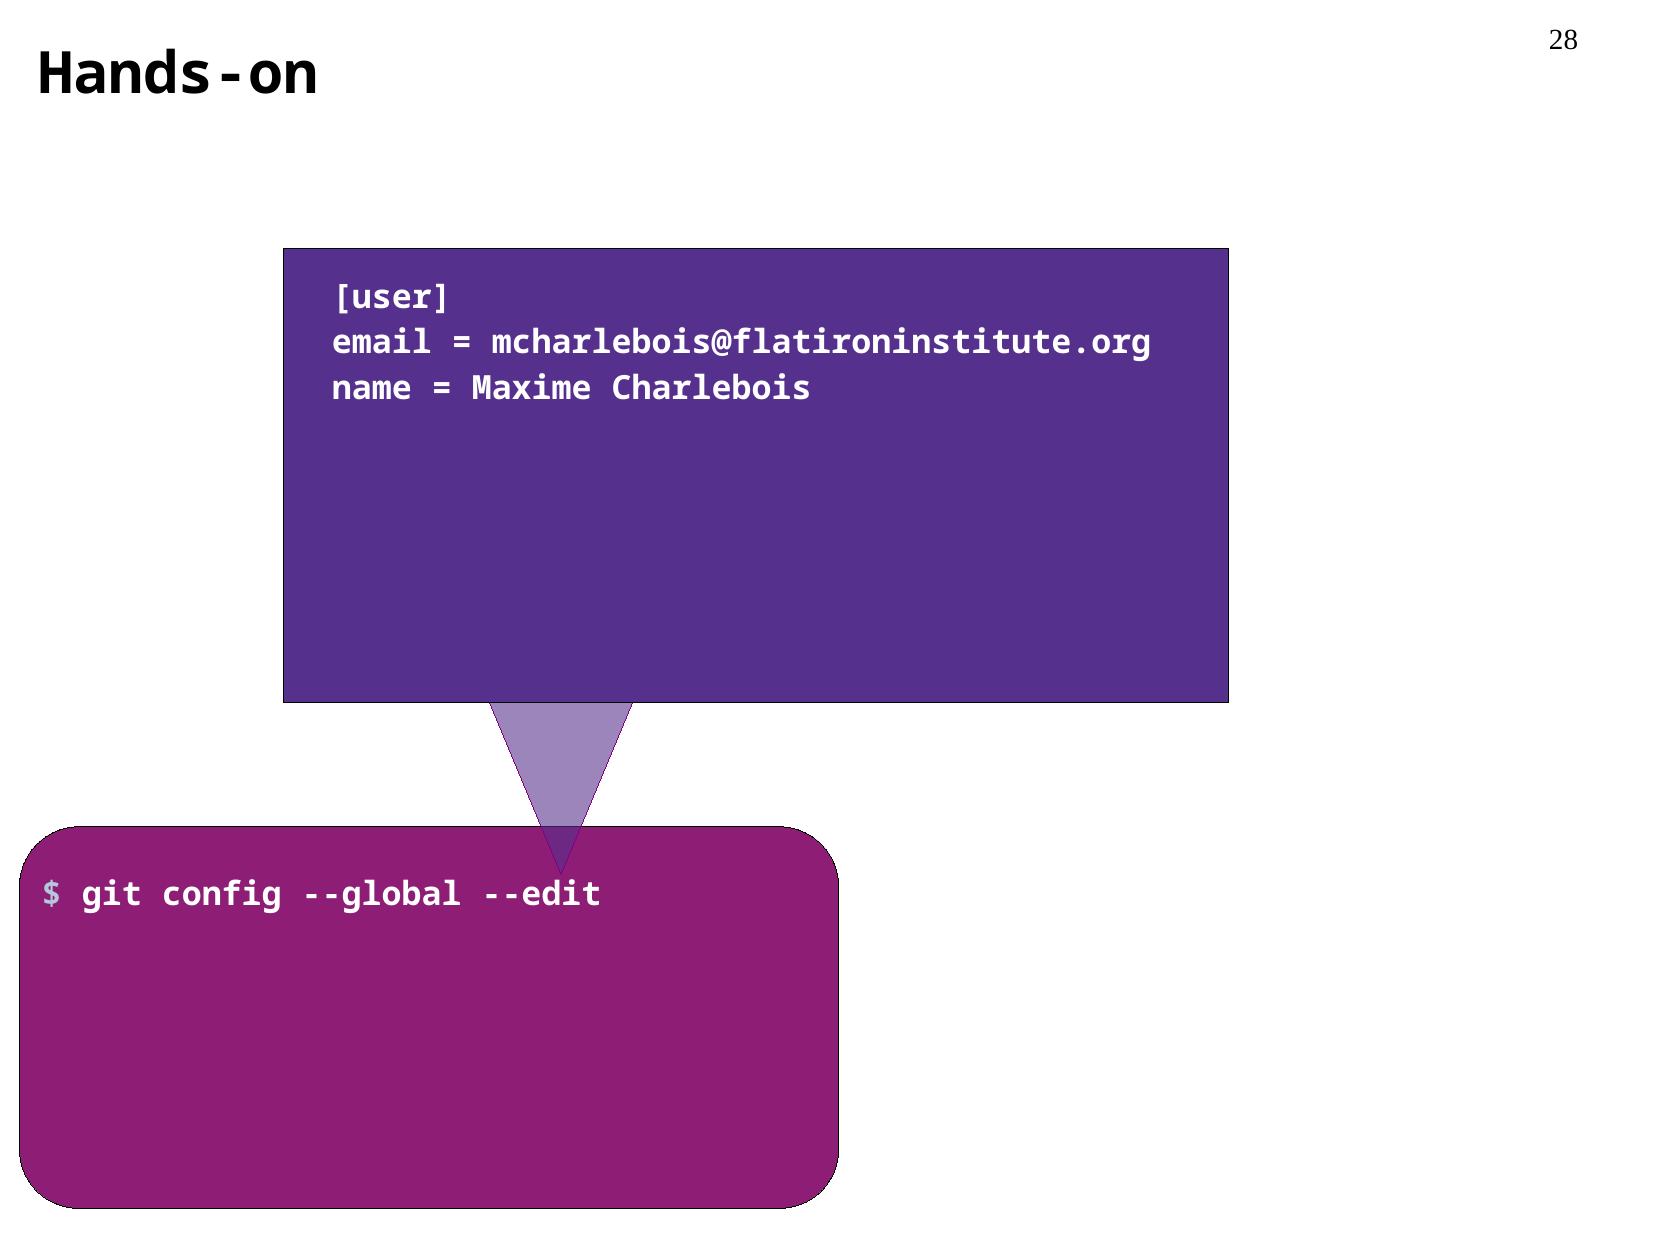

28
Hands-on
[user]
email = mcharlebois@flatironinstitute.org
name = Maxime Charlebois
$ git config --global --edit